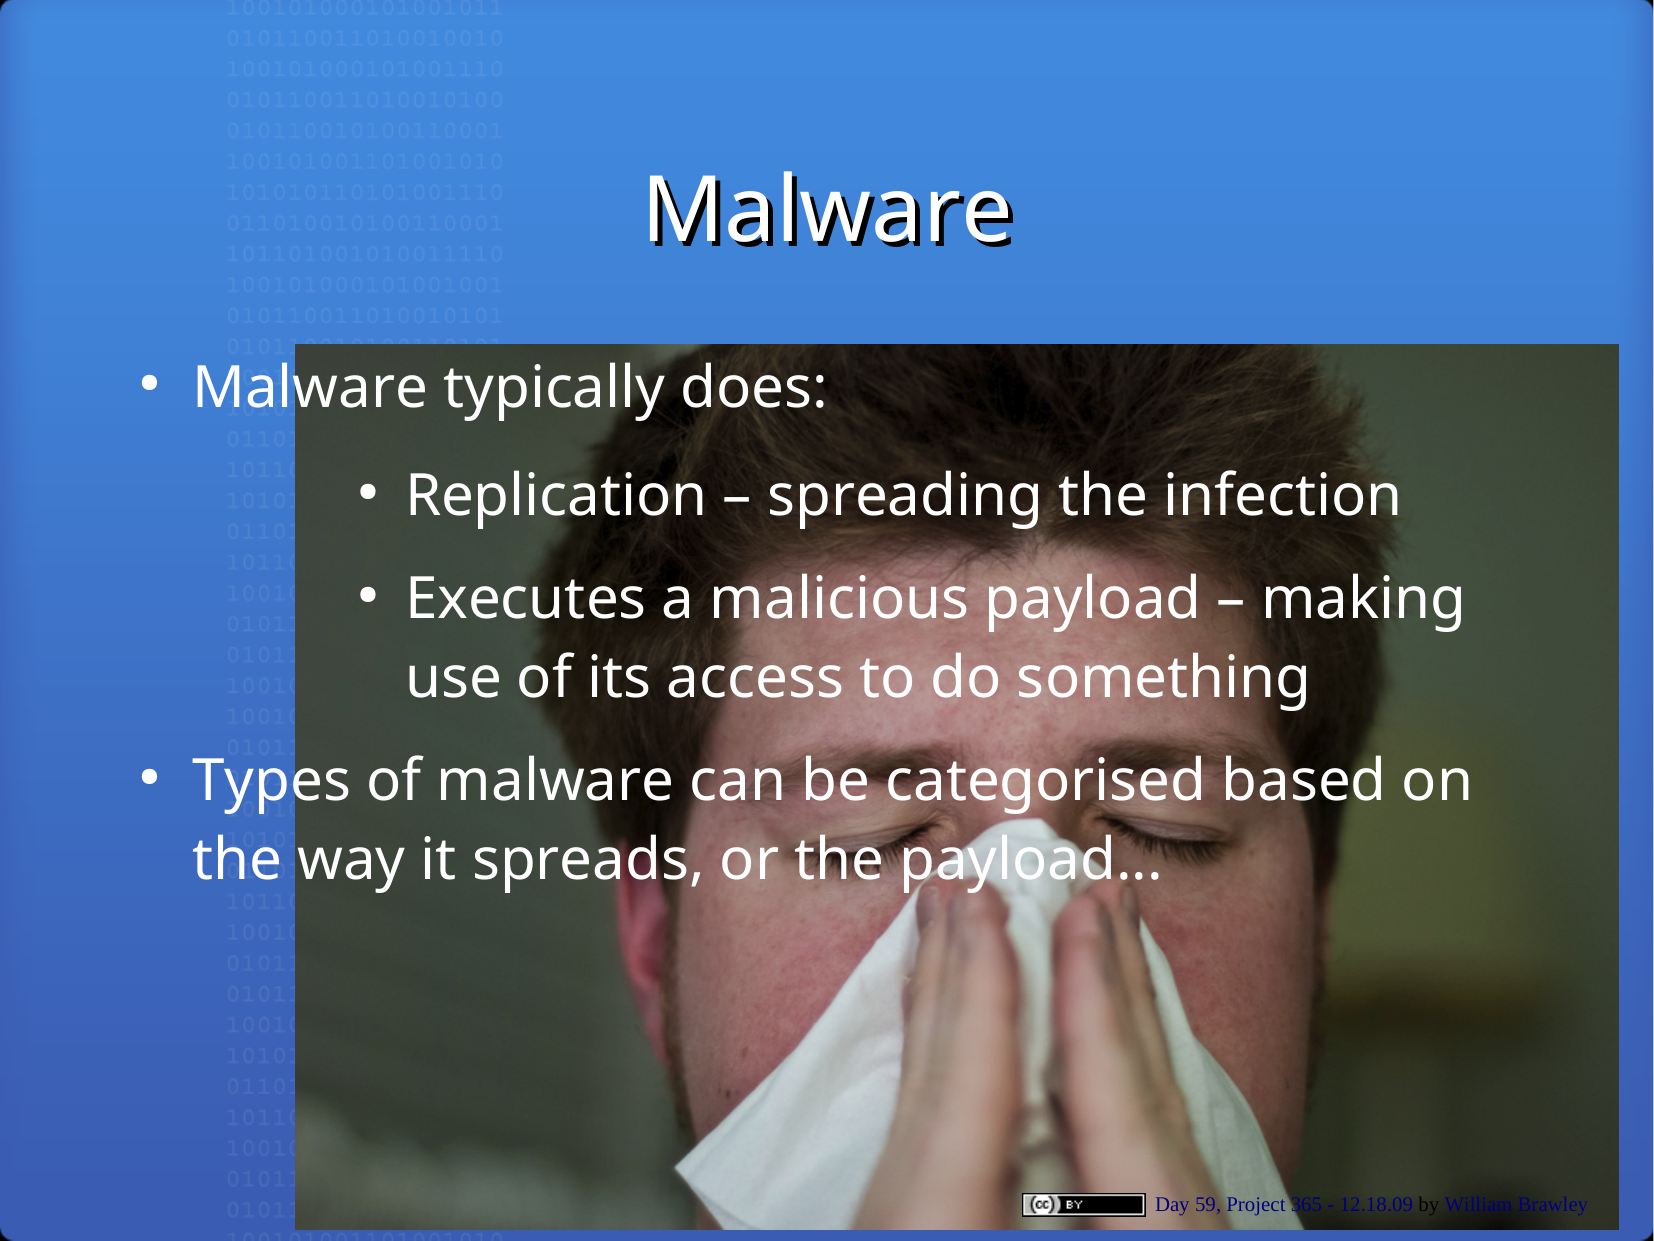

# Malware
Malware typically does:
Replication – spreading the infection
Executes a malicious payload – making use of its access to do something
Types of malware can be categorised based on the way it spreads, or the payload...
Day 59, Project 365 - 12.18.09 by William Brawley